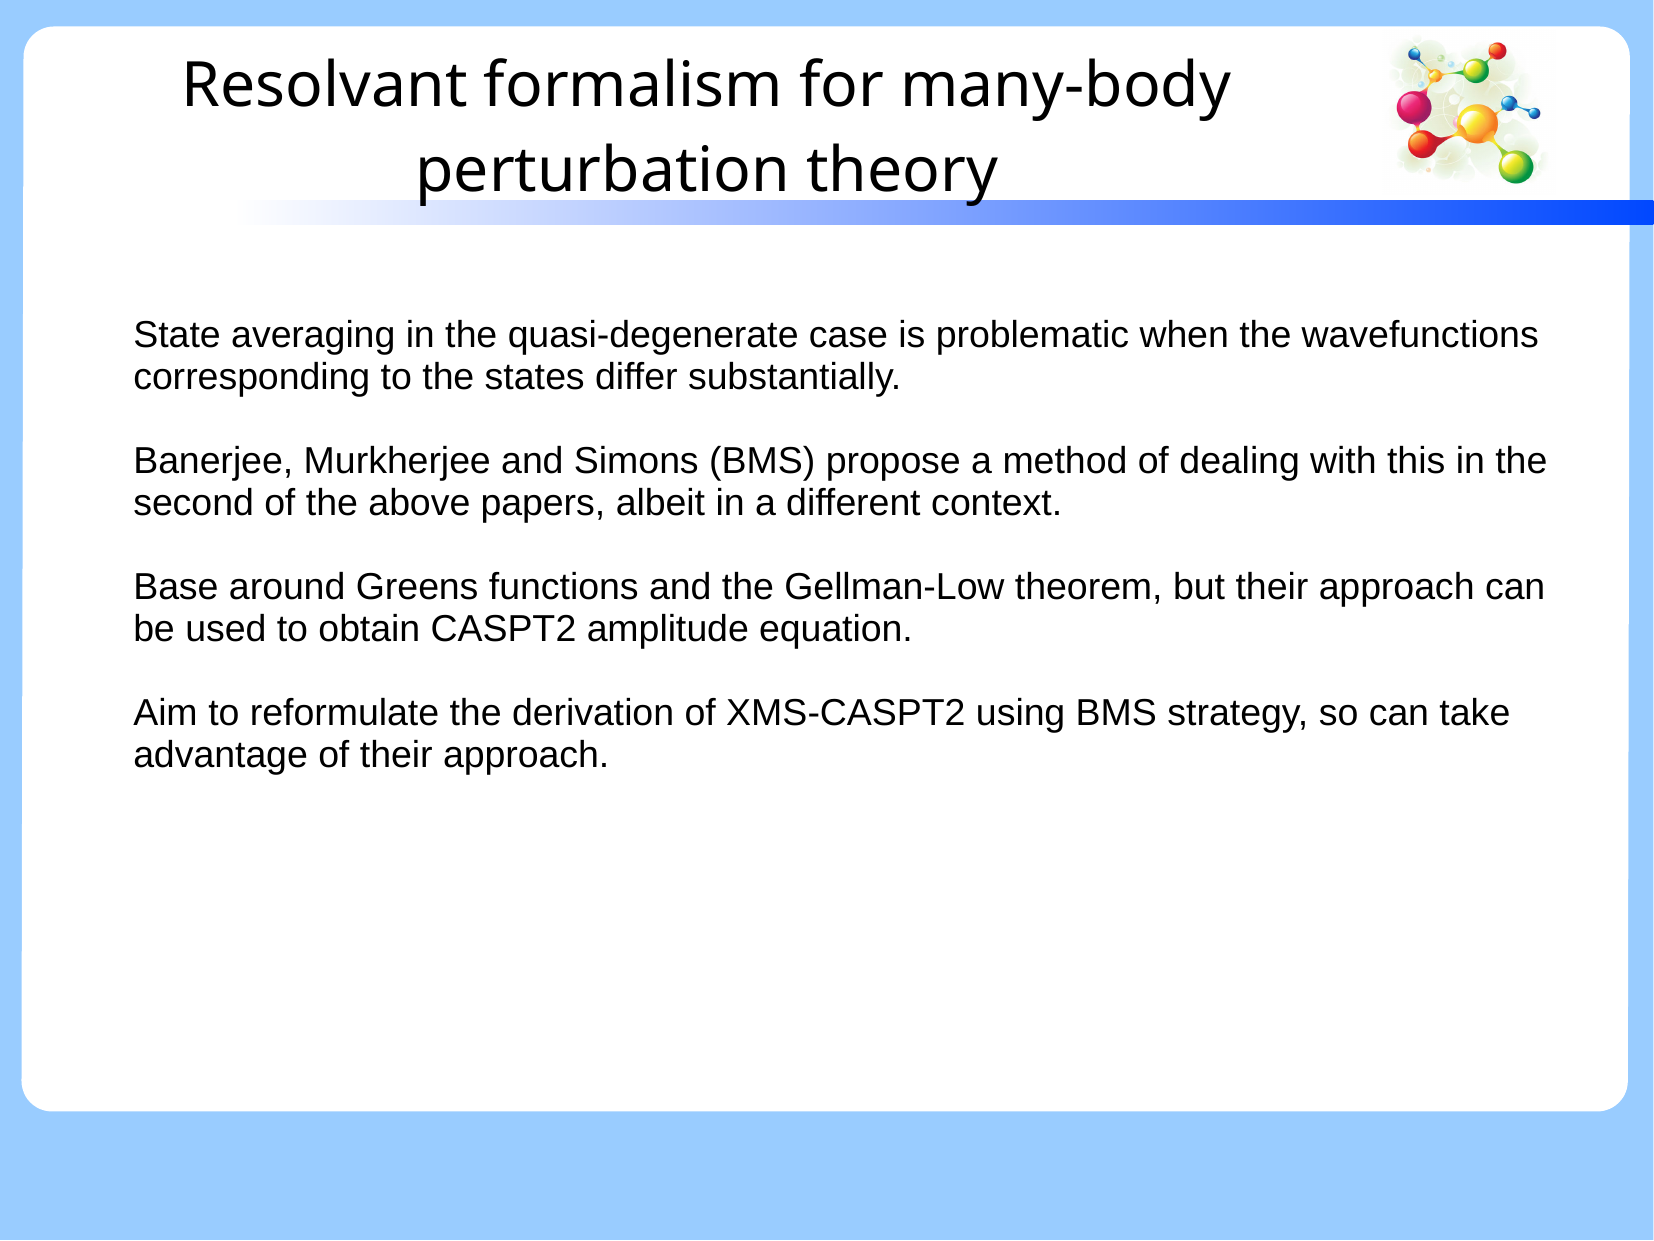

# Resolvant formalism for many-body perturbation theory
State averaging in the quasi-degenerate case is problematic when the wavefunctions corresponding to the states differ substantially.
Banerjee, Murkherjee and Simons (BMS) propose a method of dealing with this in the second of the above papers, albeit in a different context.
Base around Greens functions and the Gellman-Low theorem, but their approach can be used to obtain CASPT2 amplitude equation.
Aim to reformulate the derivation of XMS-CASPT2 using BMS strategy, so can take advantage of their approach.